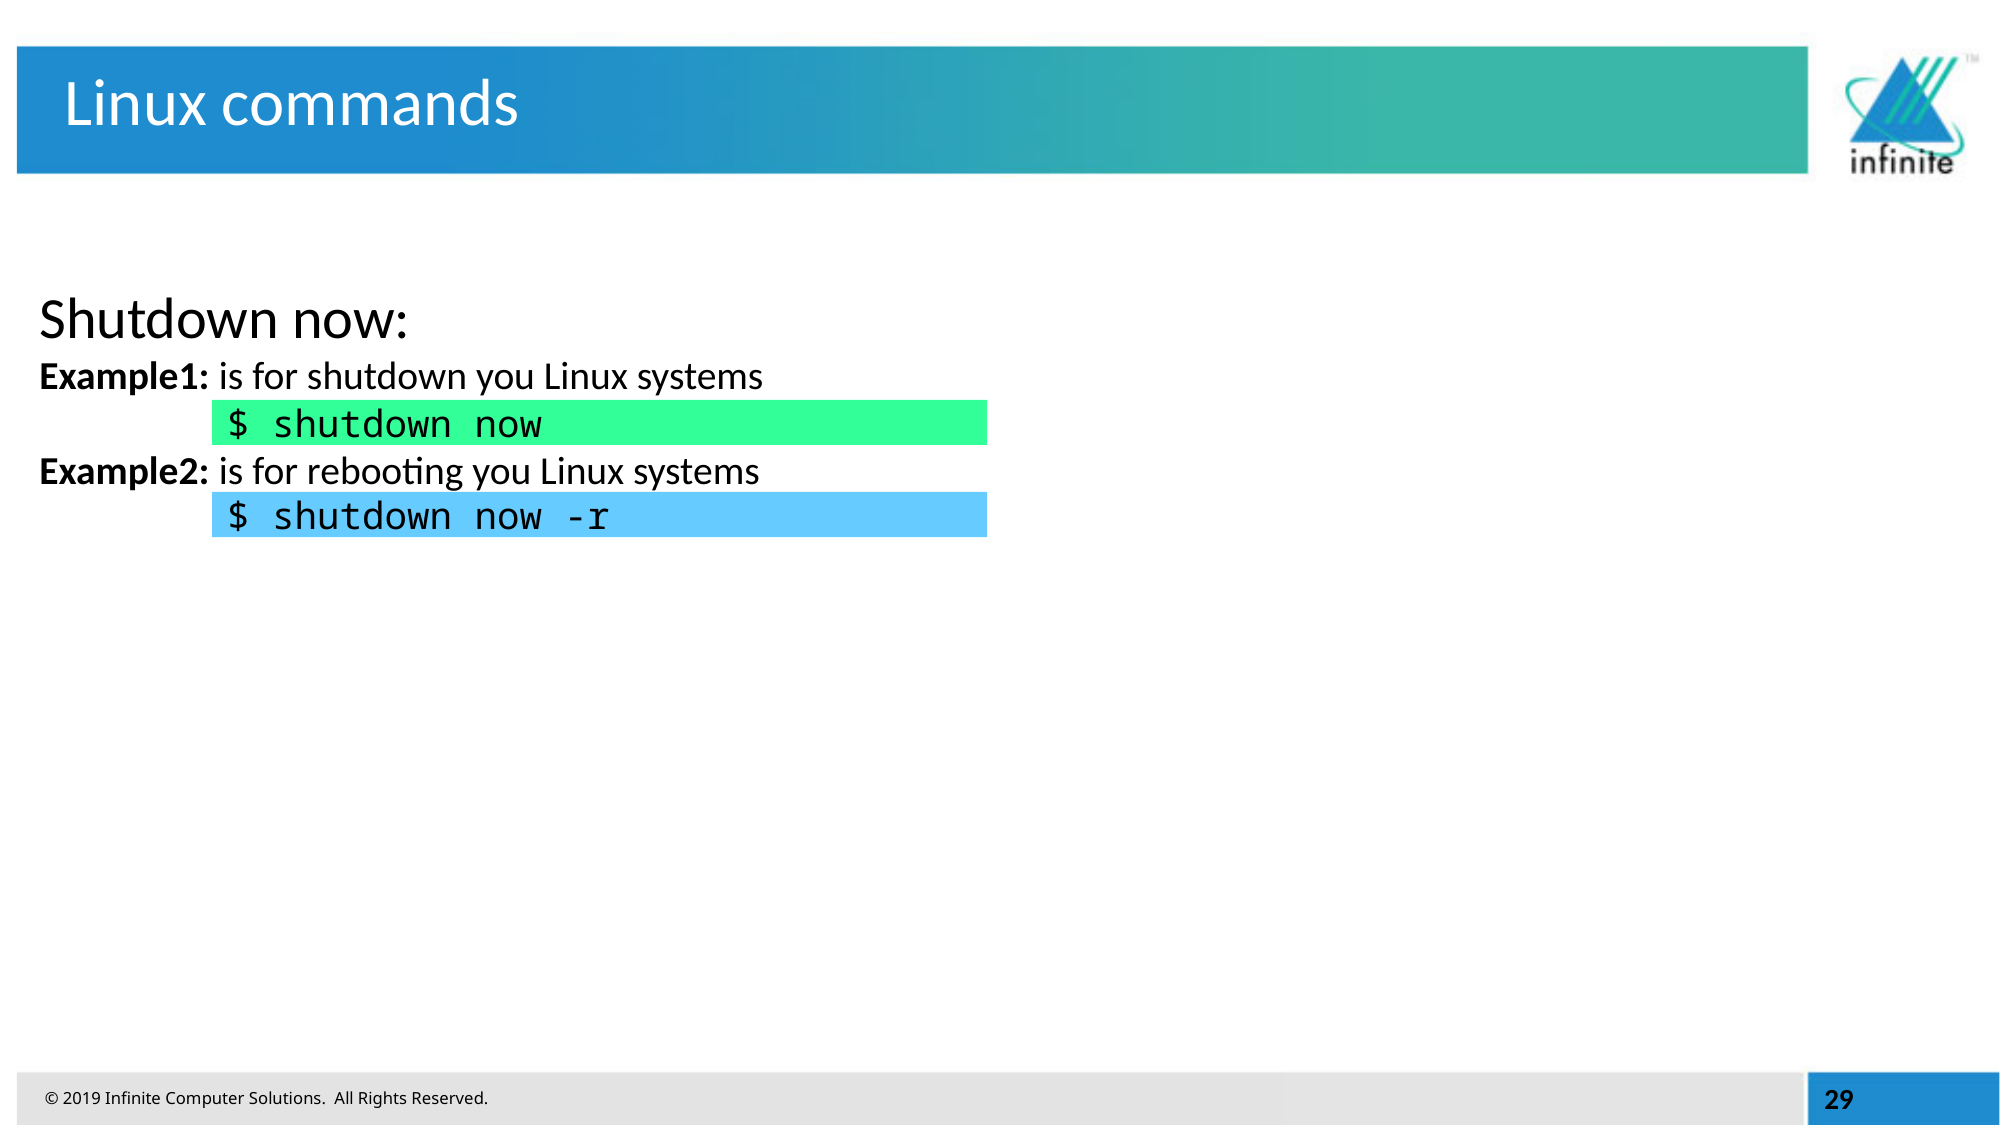

# Linux commands
Shutdown now:
Example1: is for shutdown you Linux systems
Example2: is for rebooting you Linux systems
$ shutdown now
$ shutdown now -r